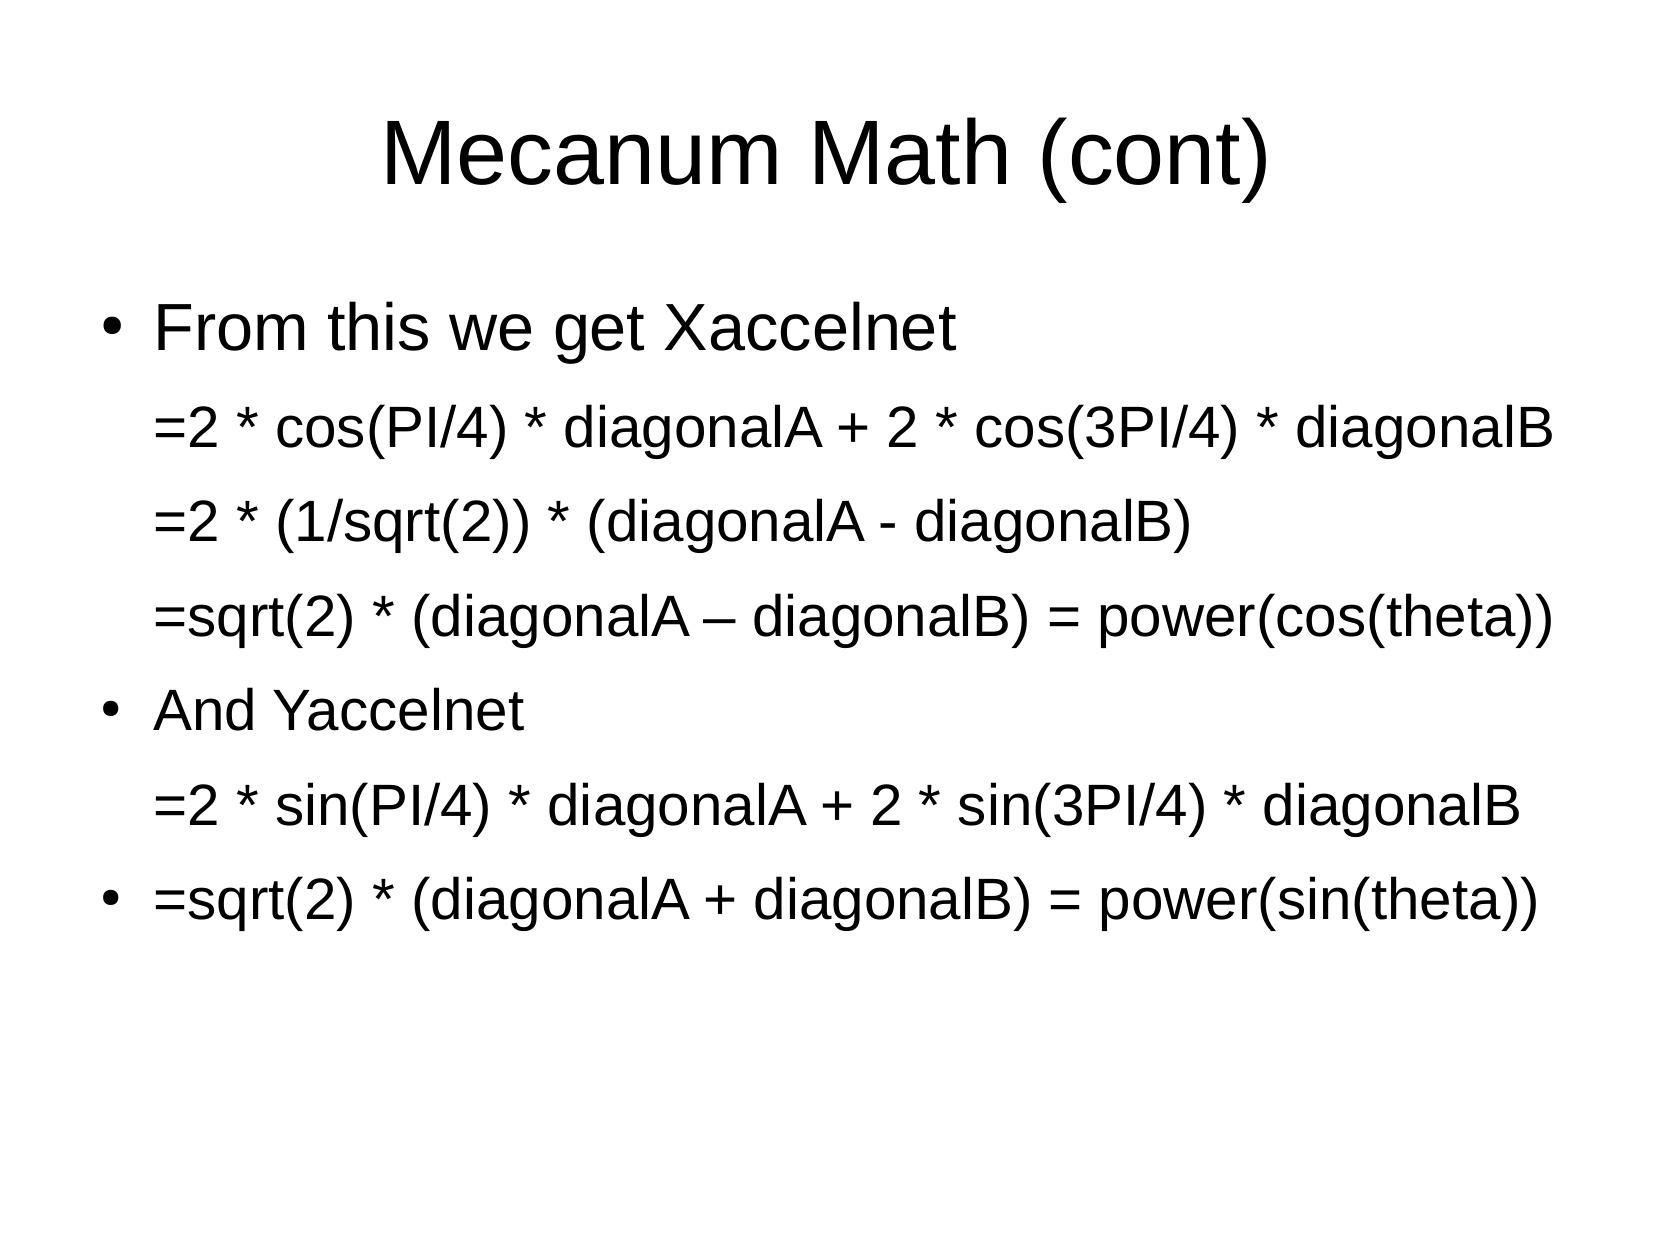

# Mecanum Math (cont)
From this we get Xaccelnet
=2 * cos(PI/4) * diagonalA + 2 * cos(3PI/4) * diagonalB
=2 * (1/sqrt(2)) * (diagonalA - diagonalB)
=sqrt(2) * (diagonalA – diagonalB) = power(cos(theta))
And Yaccelnet
=2 * sin(PI/4) * diagonalA + 2 * sin(3PI/4) * diagonalB
=sqrt(2) * (diagonalA + diagonalB) = power(sin(theta))